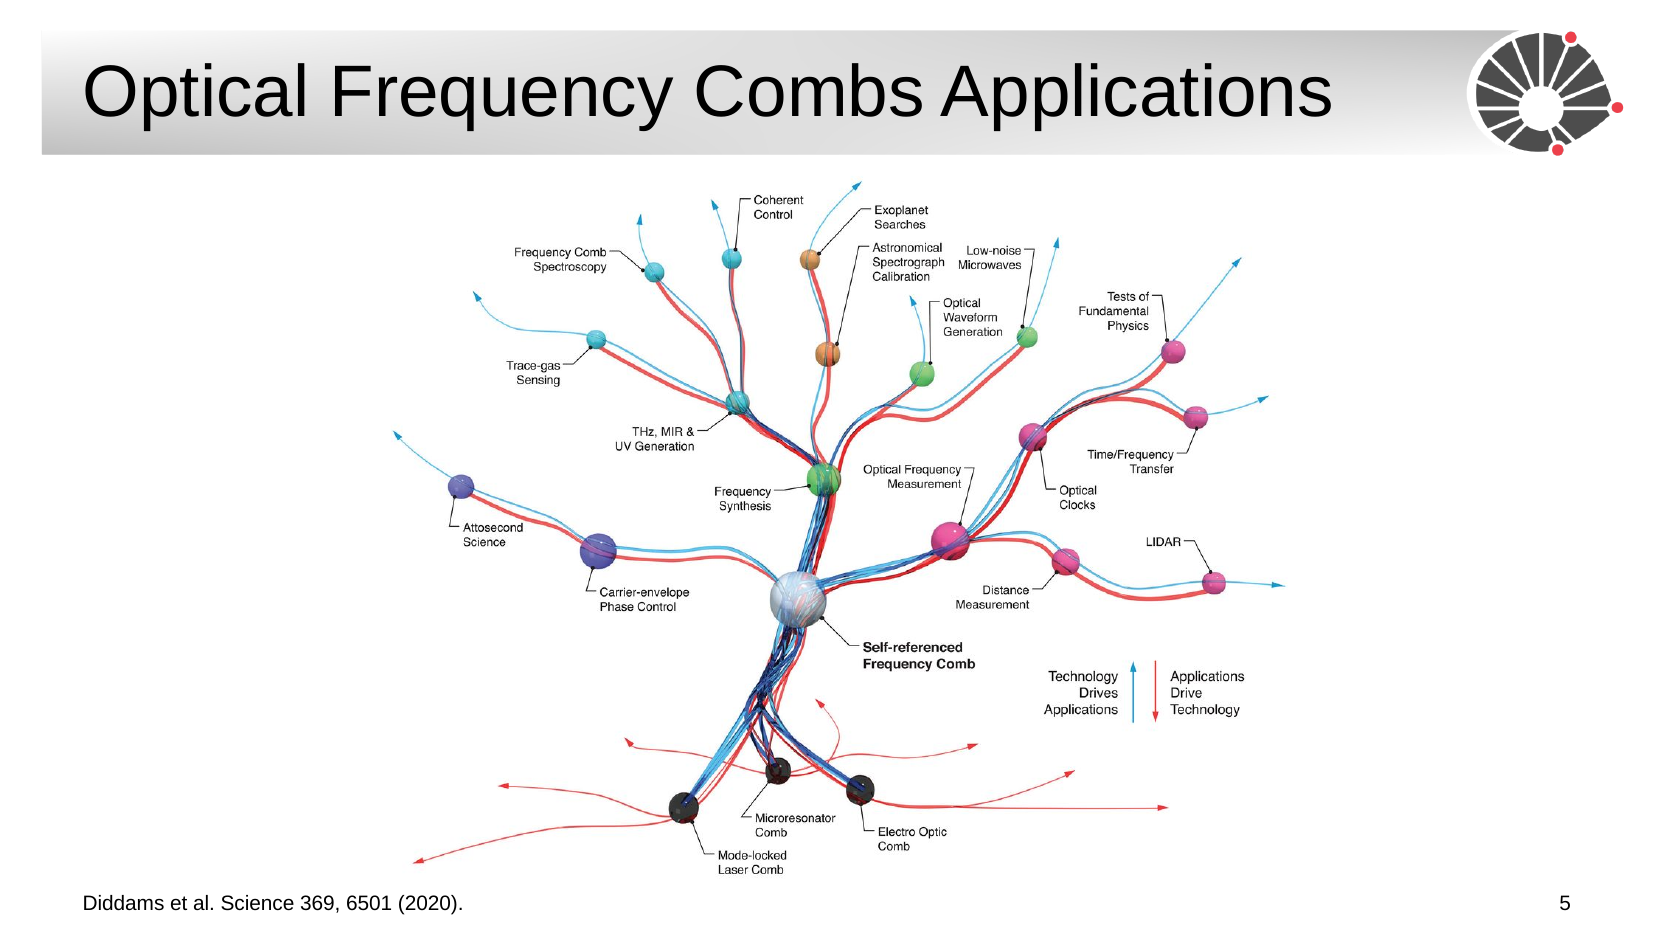

# Optical Frequency Combs Applications
Diddams et al. Science 369, 6501 (2020).
5